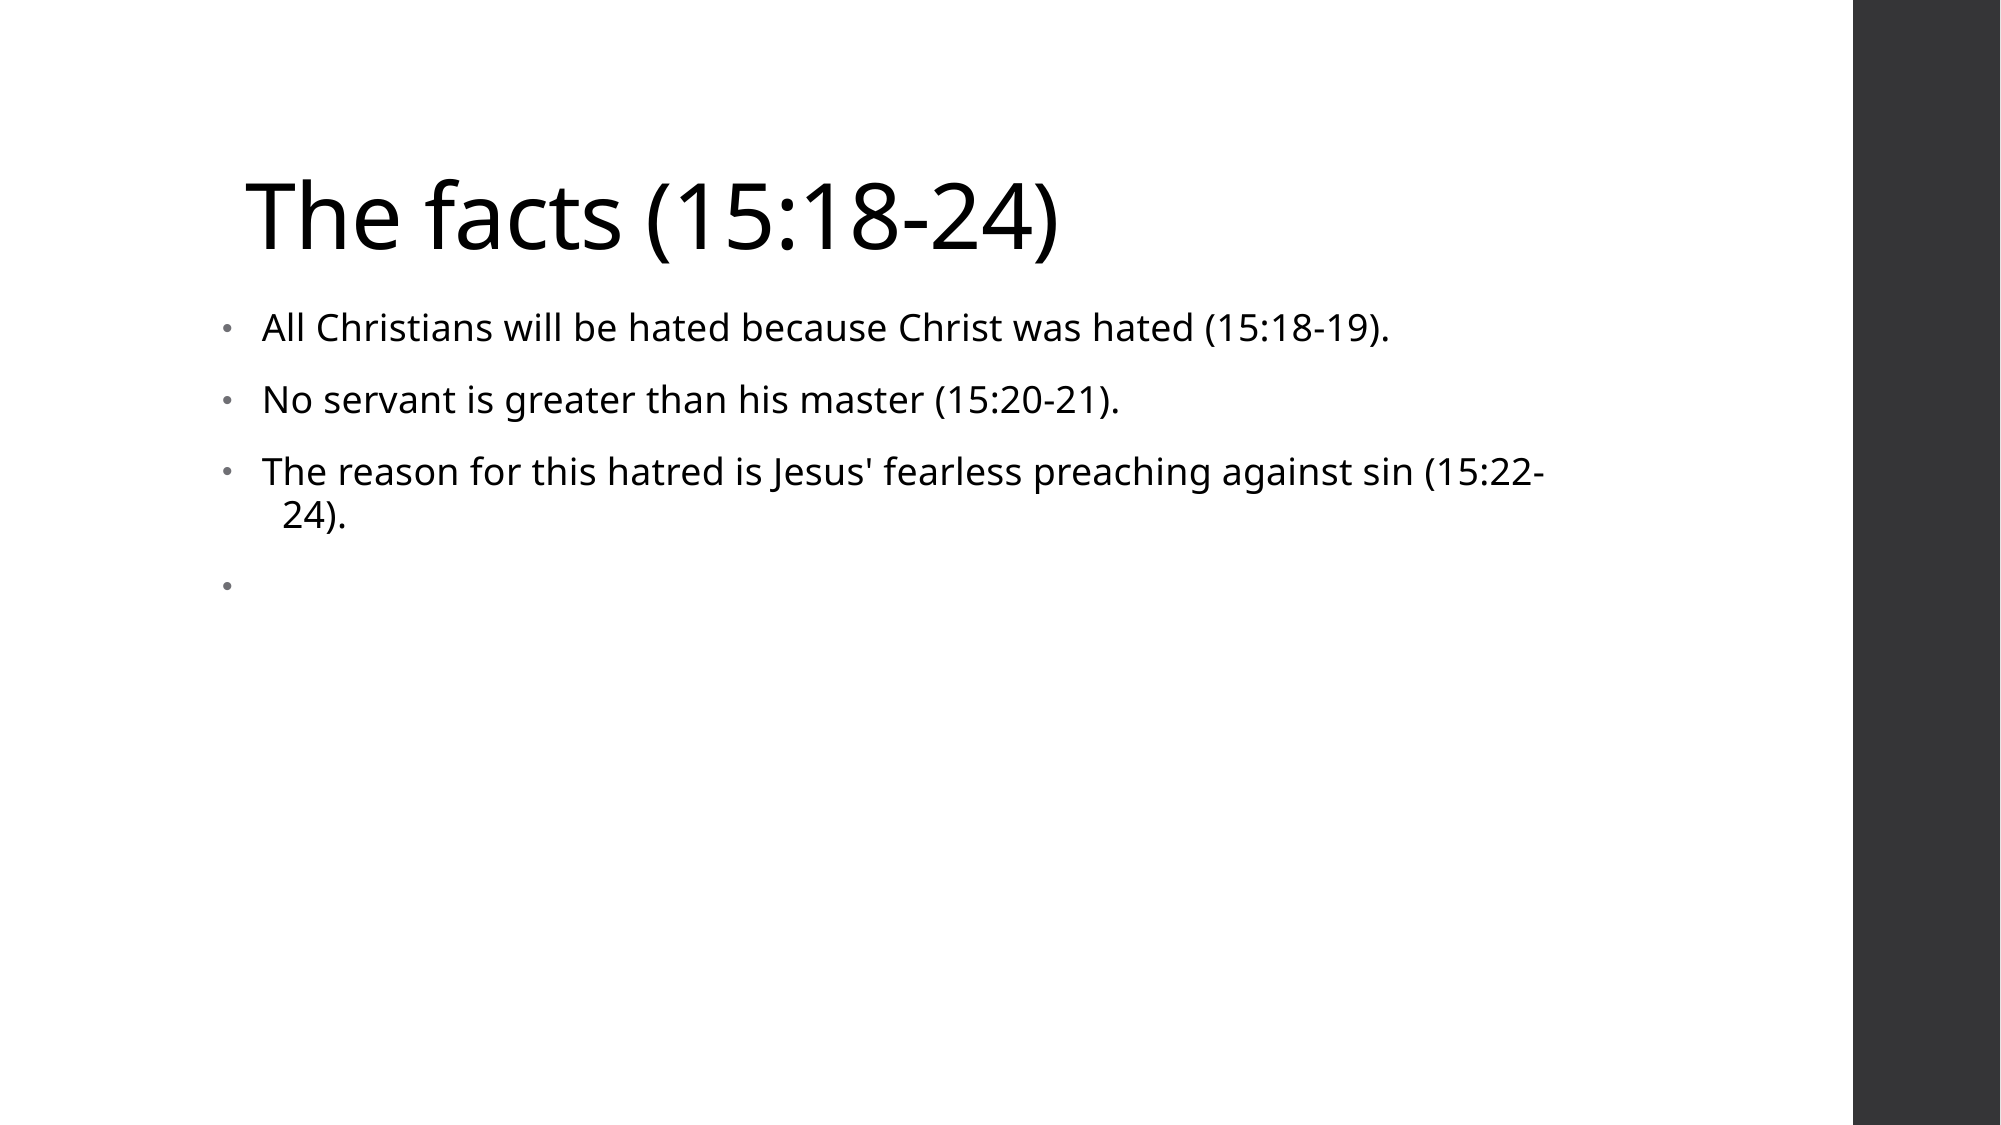

# The facts (15:18-24)
 All Christians will be hated because Christ was hated (15:18-19).
 No servant is greater than his master (15:20-21).
 The reason for this hatred is Jesus' fearless preaching against sin (15:22-24).